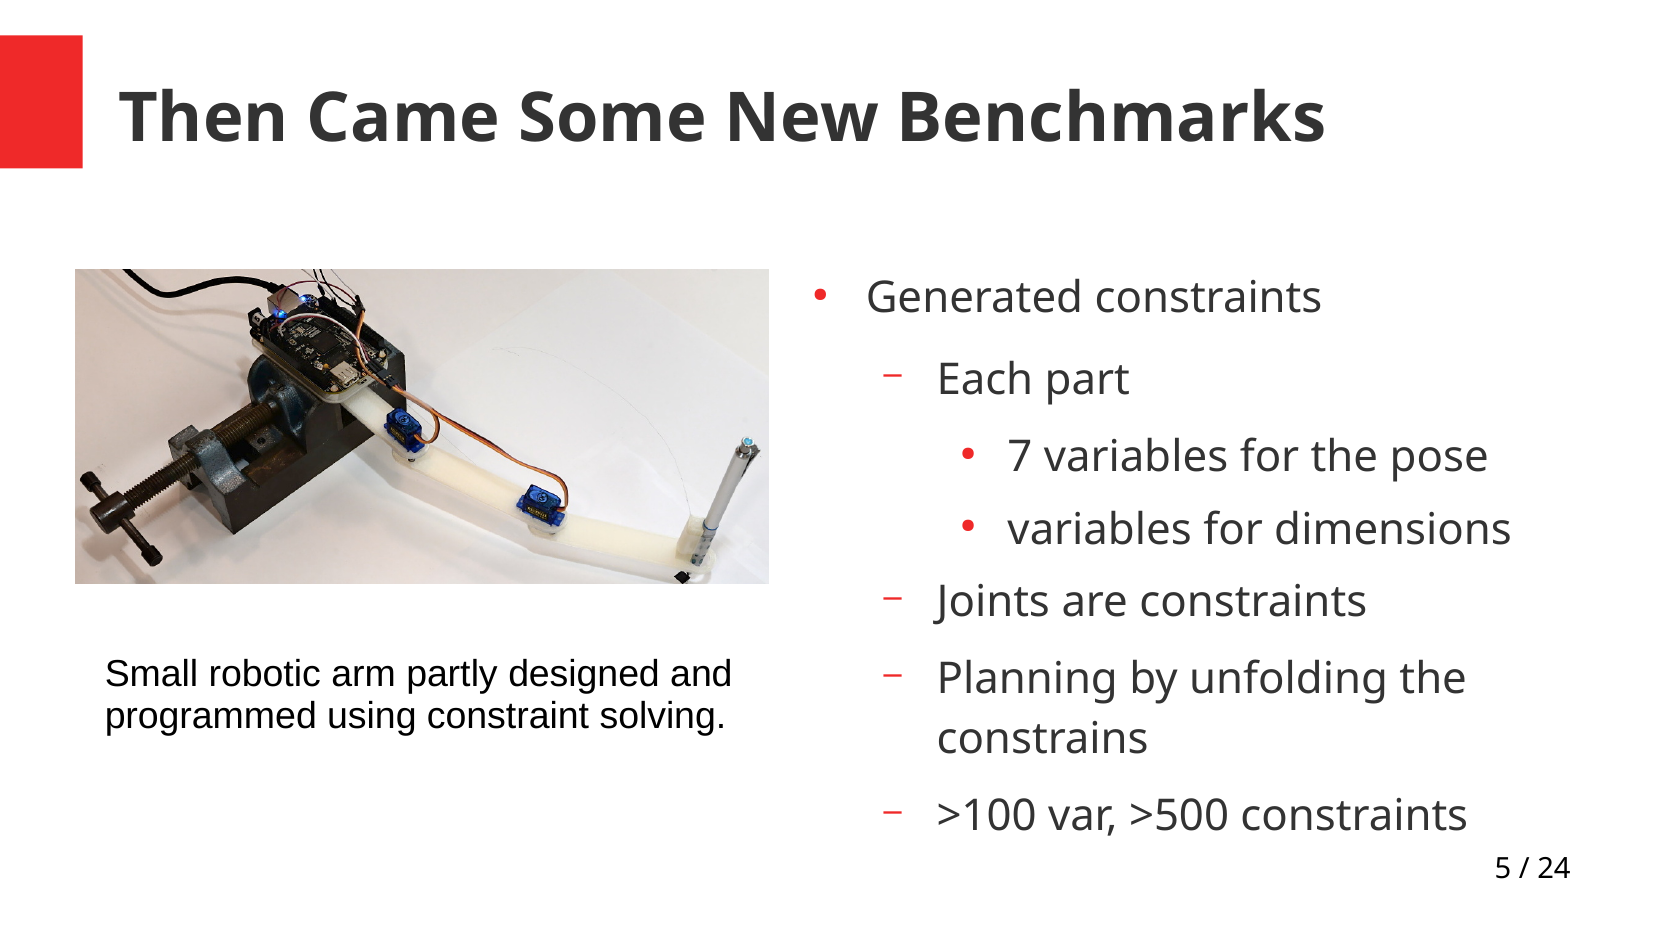

# Then Came Some New Benchmarks
Generated constraints
Each part
7 variables for the pose
variables for dimensions
Joints are constraints
Planning by unfolding the constrains
>100 var, >500 constraints
Small robotic arm partly designed and programmed using constraint solving.
5